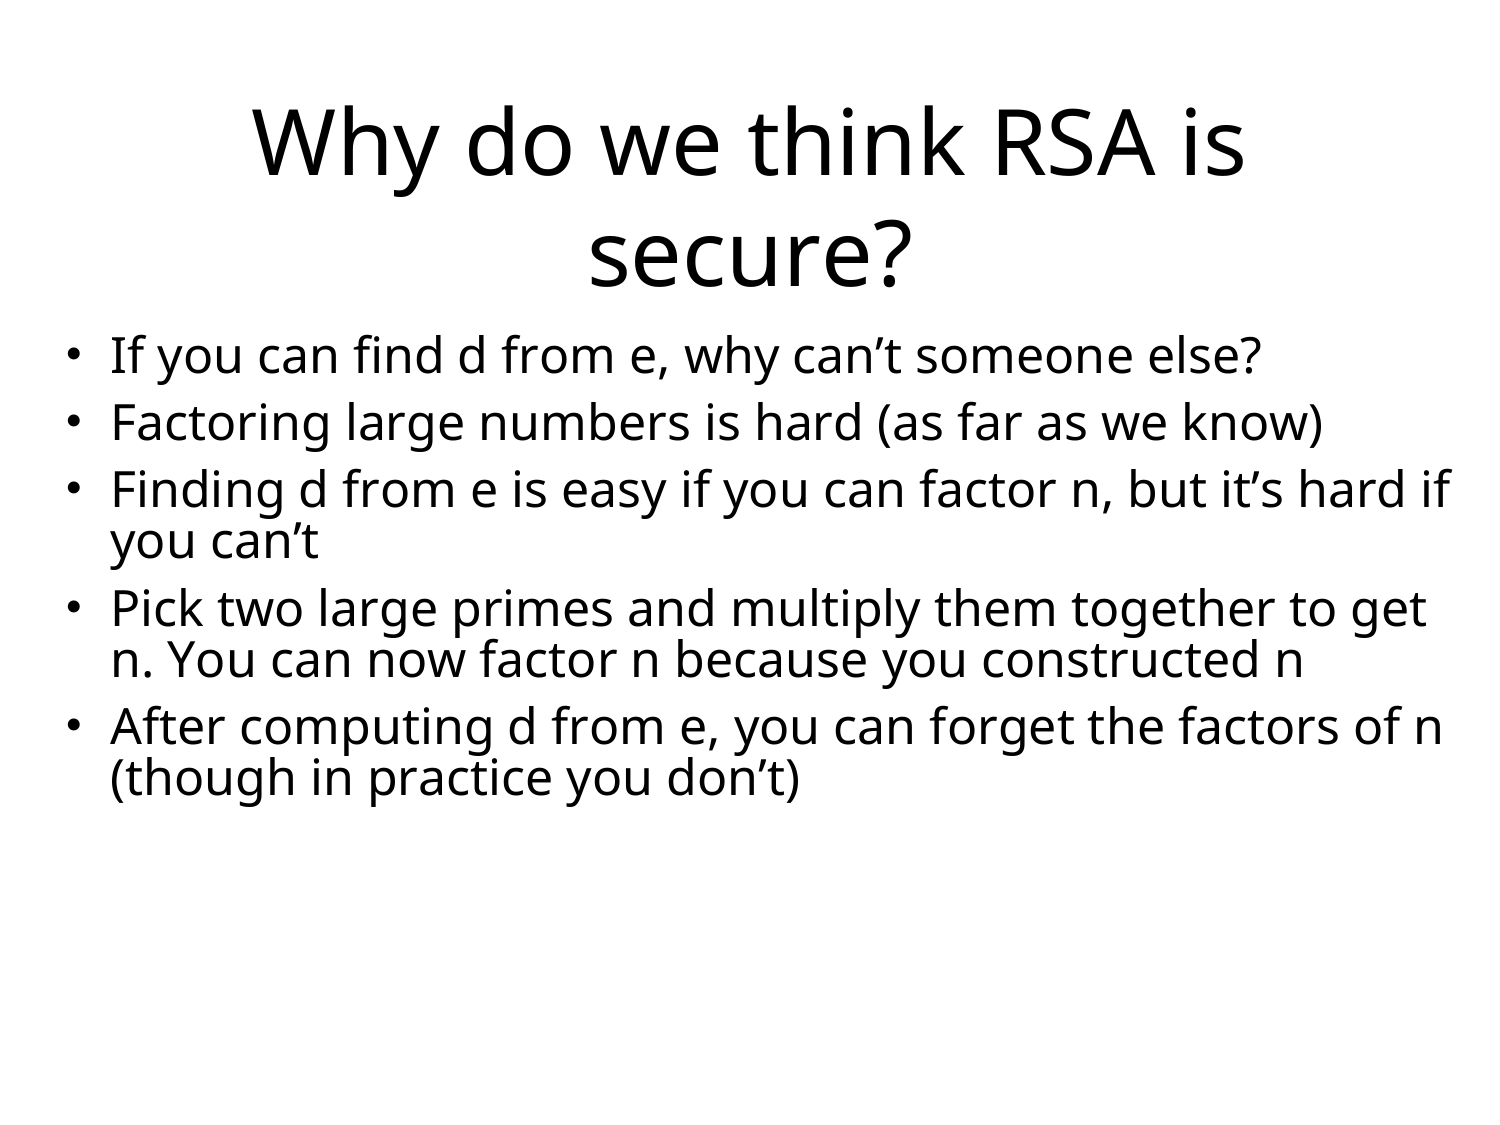

# Why do we think RSA is secure?
If you can find d from e, why can’t someone else?
Factoring large numbers is hard (as far as we know)
Finding d from e is easy if you can factor n, but it’s hard if you can’t
Pick two large primes and multiply them together to get n. You can now factor n because you constructed n
After computing d from e, you can forget the factors of n (though in practice you don’t)